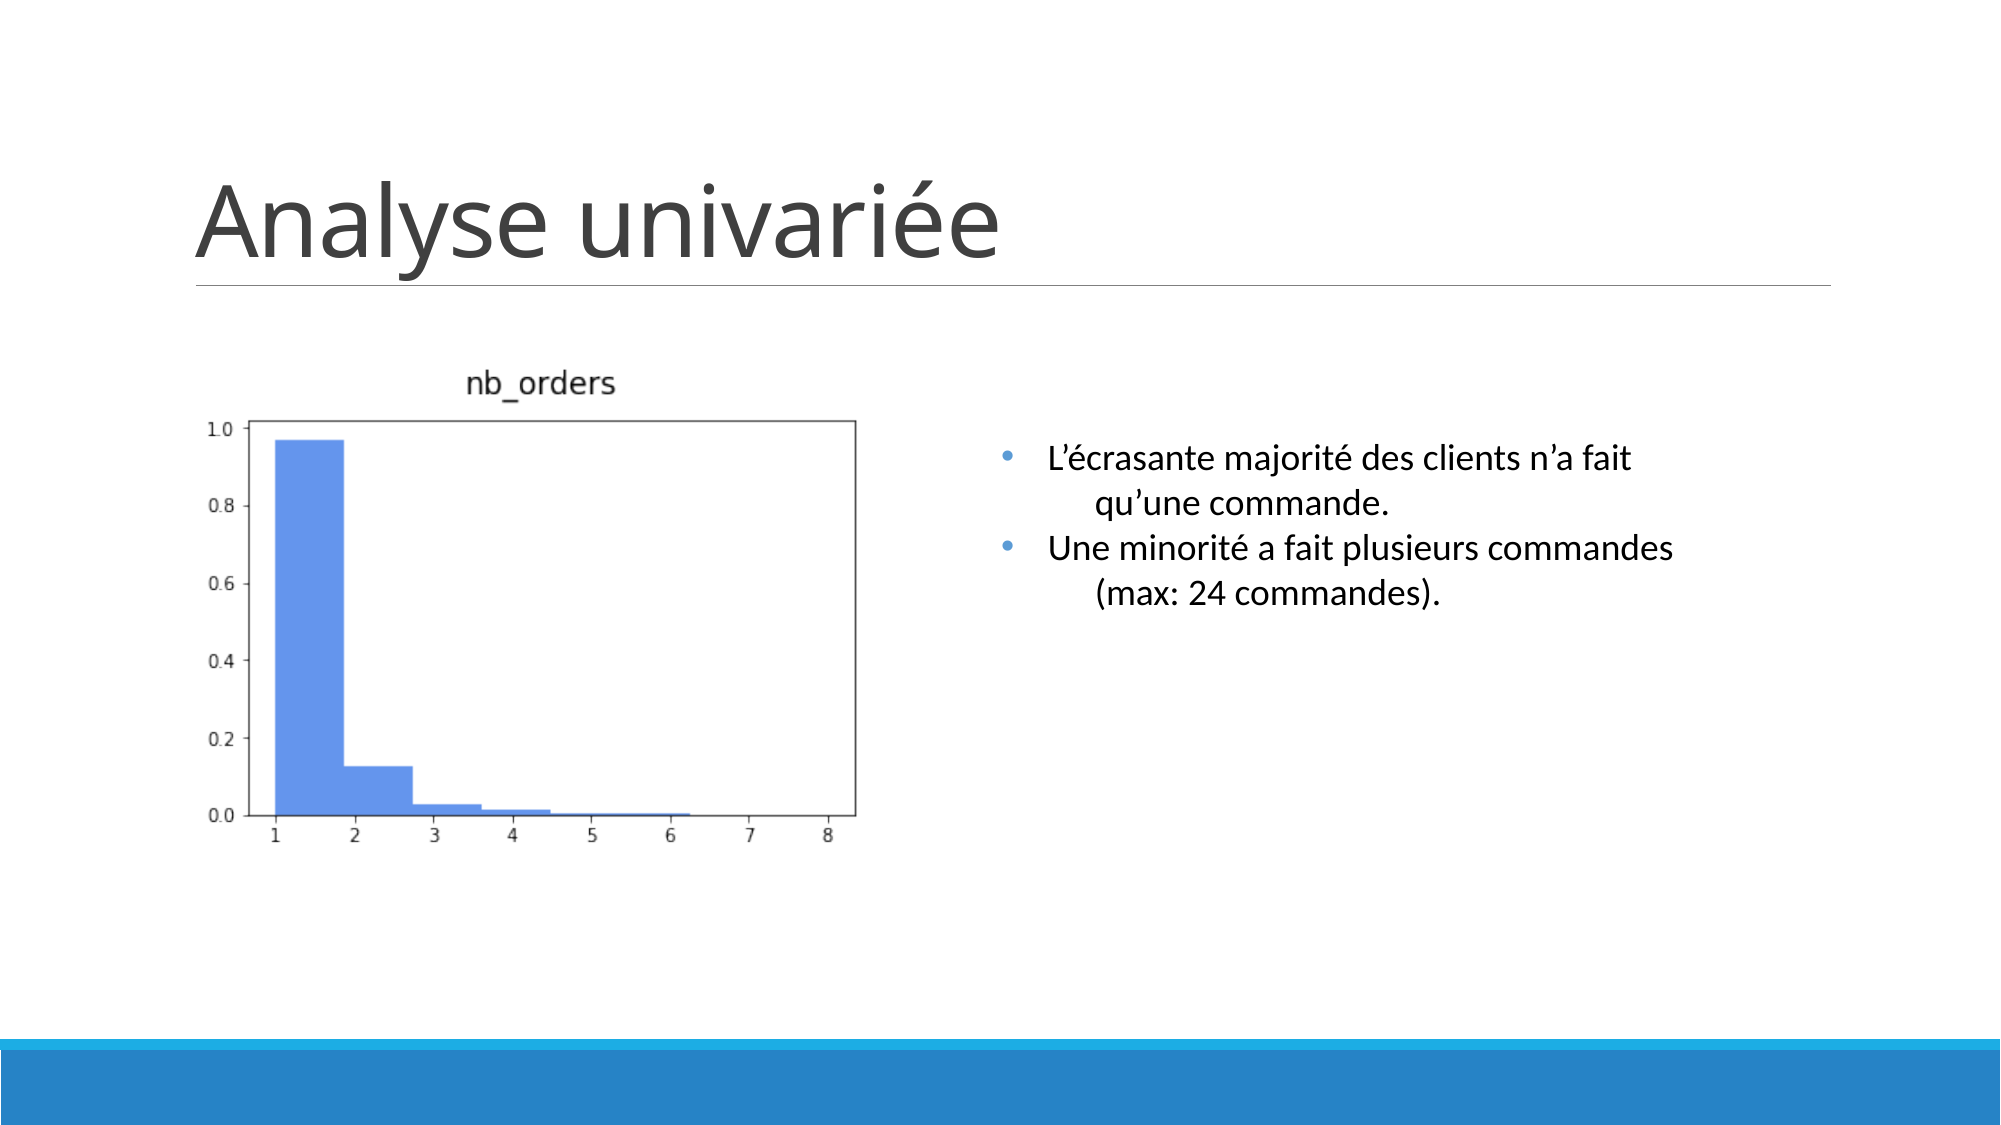

# Analyse univariée
L’écrasante majorité des clients n’a fait qu’une commande.
Une minorité a fait plusieurs commandes (max: 24 commandes).